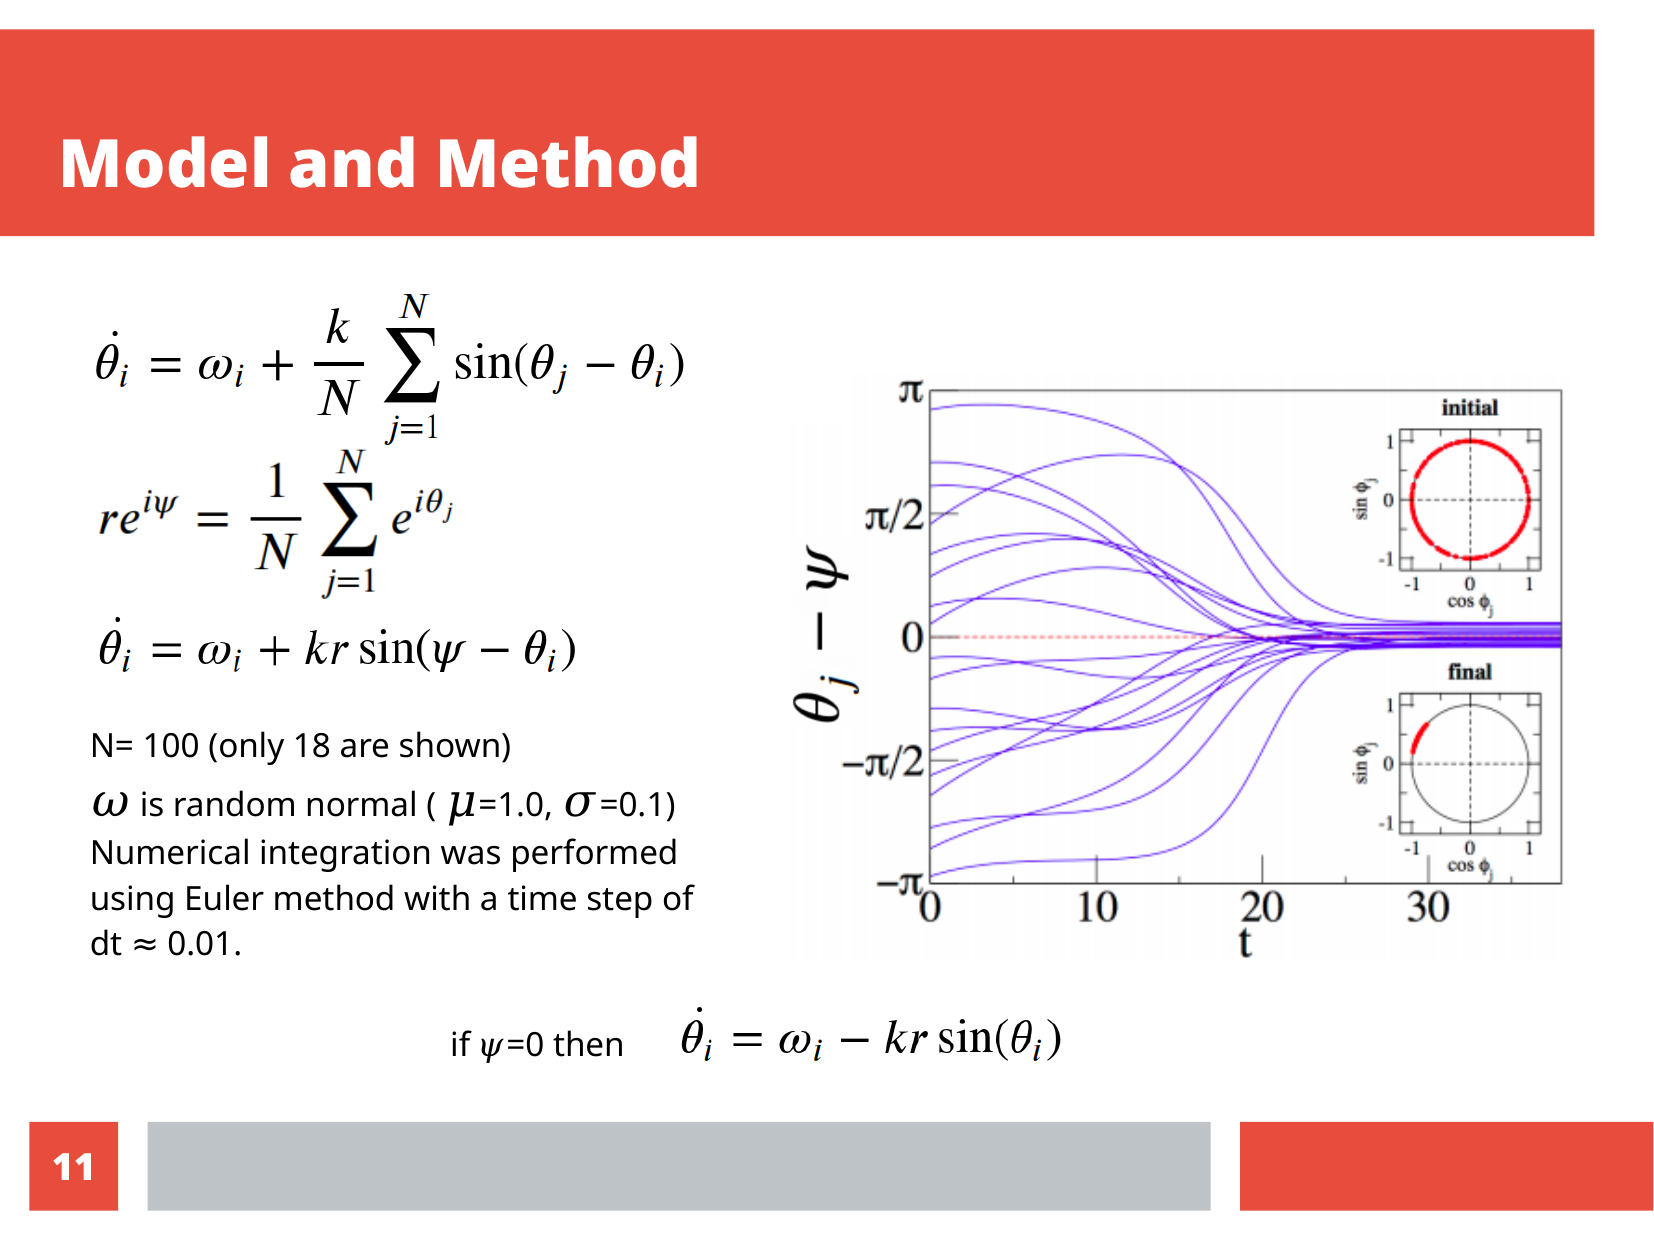

# Model and Method
N= 100 (only 18 are shown)
𝜔 is random normal ( 𝜇=1.0, 𝜎=0.1)
Numerical integration was performed using Euler method with a time step of dt ≈ 0.01.
if 𝜓=0 then
11